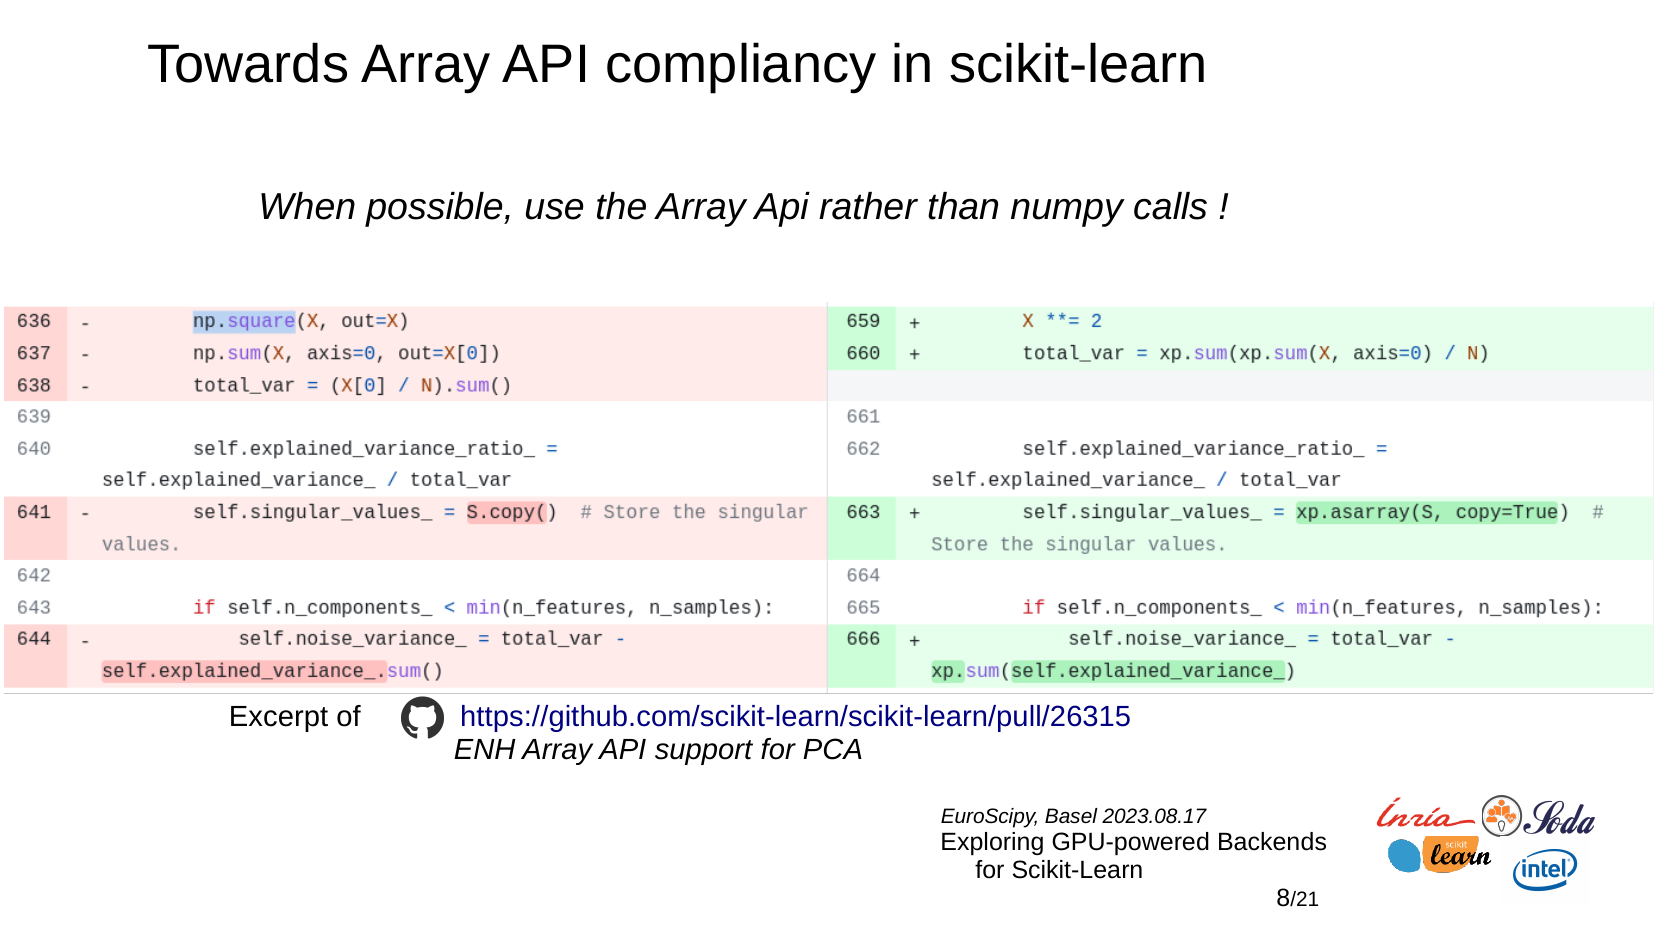

Towards Array API compliancy in scikit-learn
When possible, use the Array Api rather than numpy calls !
Excerpt of https://github.com/scikit-learn/scikit-learn/pull/26315
			ENH Array API support for PCA
 EuroScipy, Basel 2023.08.17
 Exploring GPU-powered Backends
 for Scikit-Learn
 8/21